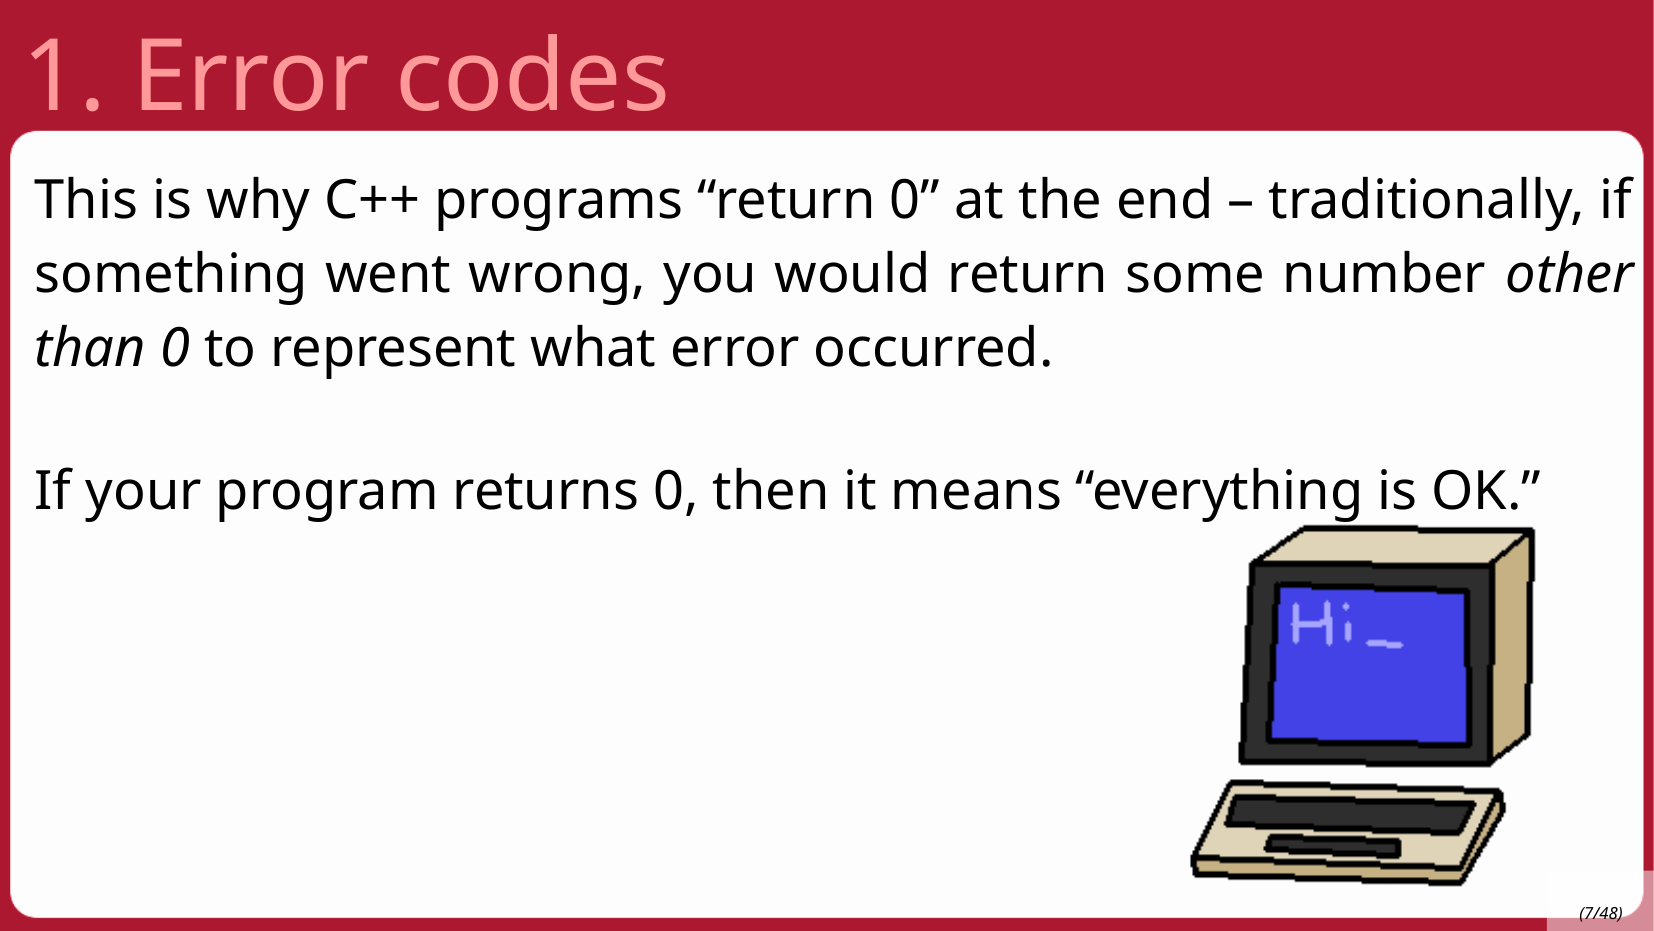

# 1. Error codes
This is why C++ programs “return 0” at the end – traditionally, if something went wrong, you would return some number other than 0 to represent what error occurred.
If your program returns 0, then it means “everything is OK.”